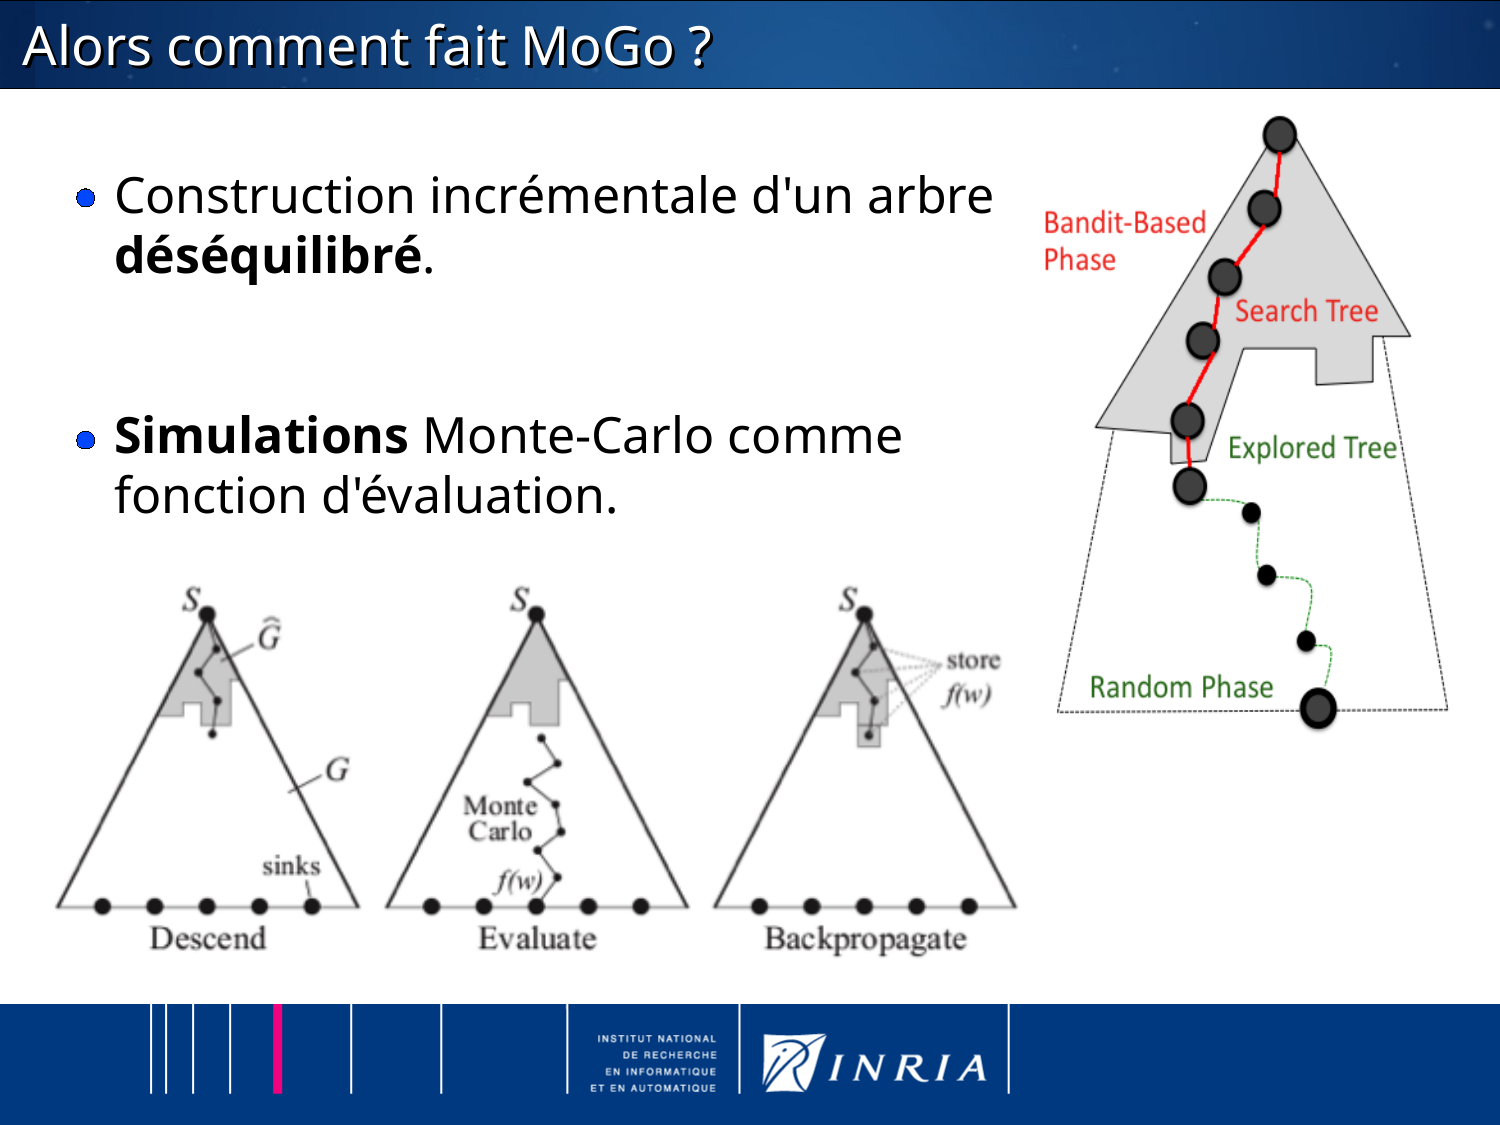

Alors comment fait MoGo ?
Construction incrémentale d'un arbre déséquilibré.
Simulations Monte-Carlo comme fonction d'évaluation.